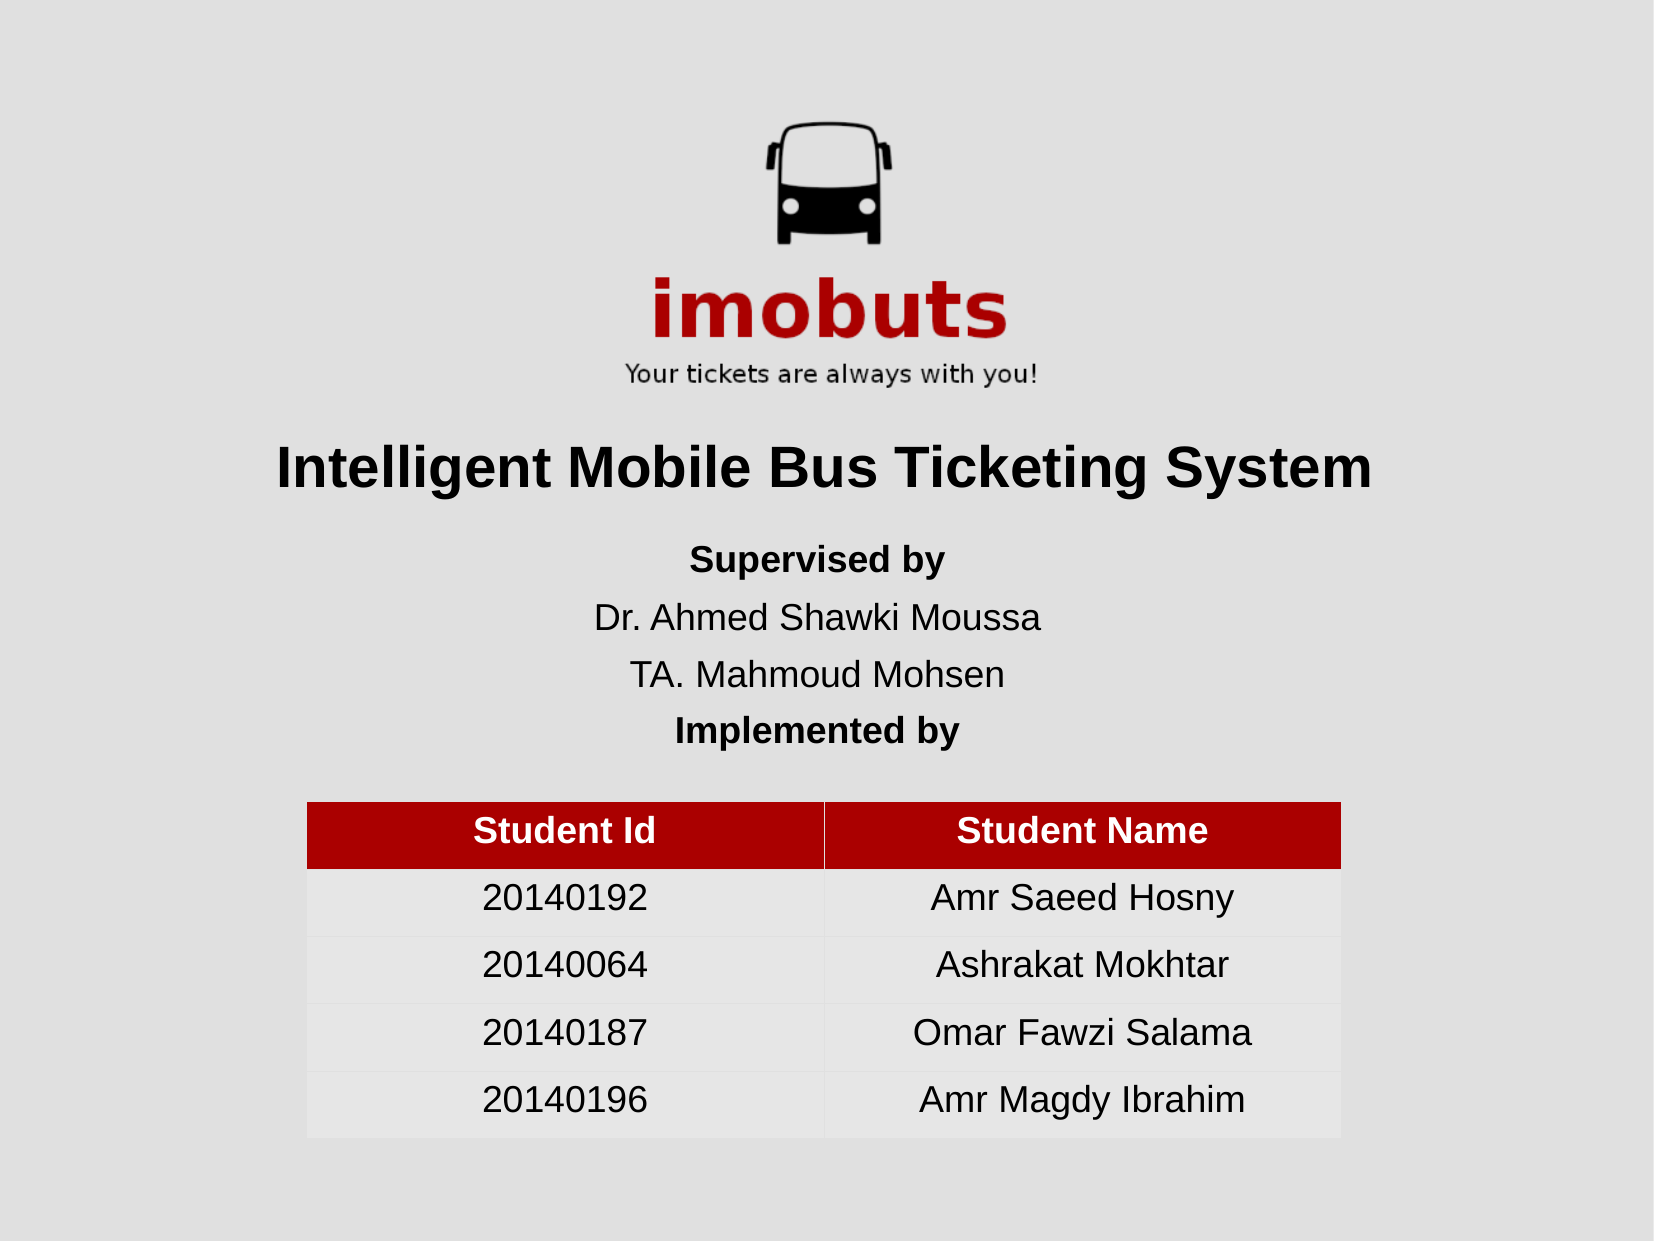

Intelligent Mobile Bus Ticketing System
Supervised by
Dr. Ahmed Shawki Moussa
TA. Mahmoud Mohsen
Implemented by
| Student Id | Student Name |
| --- | --- |
| 20140192 | Amr Saeed Hosny |
| 20140064 | Ashrakat Mokhtar |
| 20140187 | Omar Fawzi Salama |
| 20140196 | Amr Magdy Ibrahim |